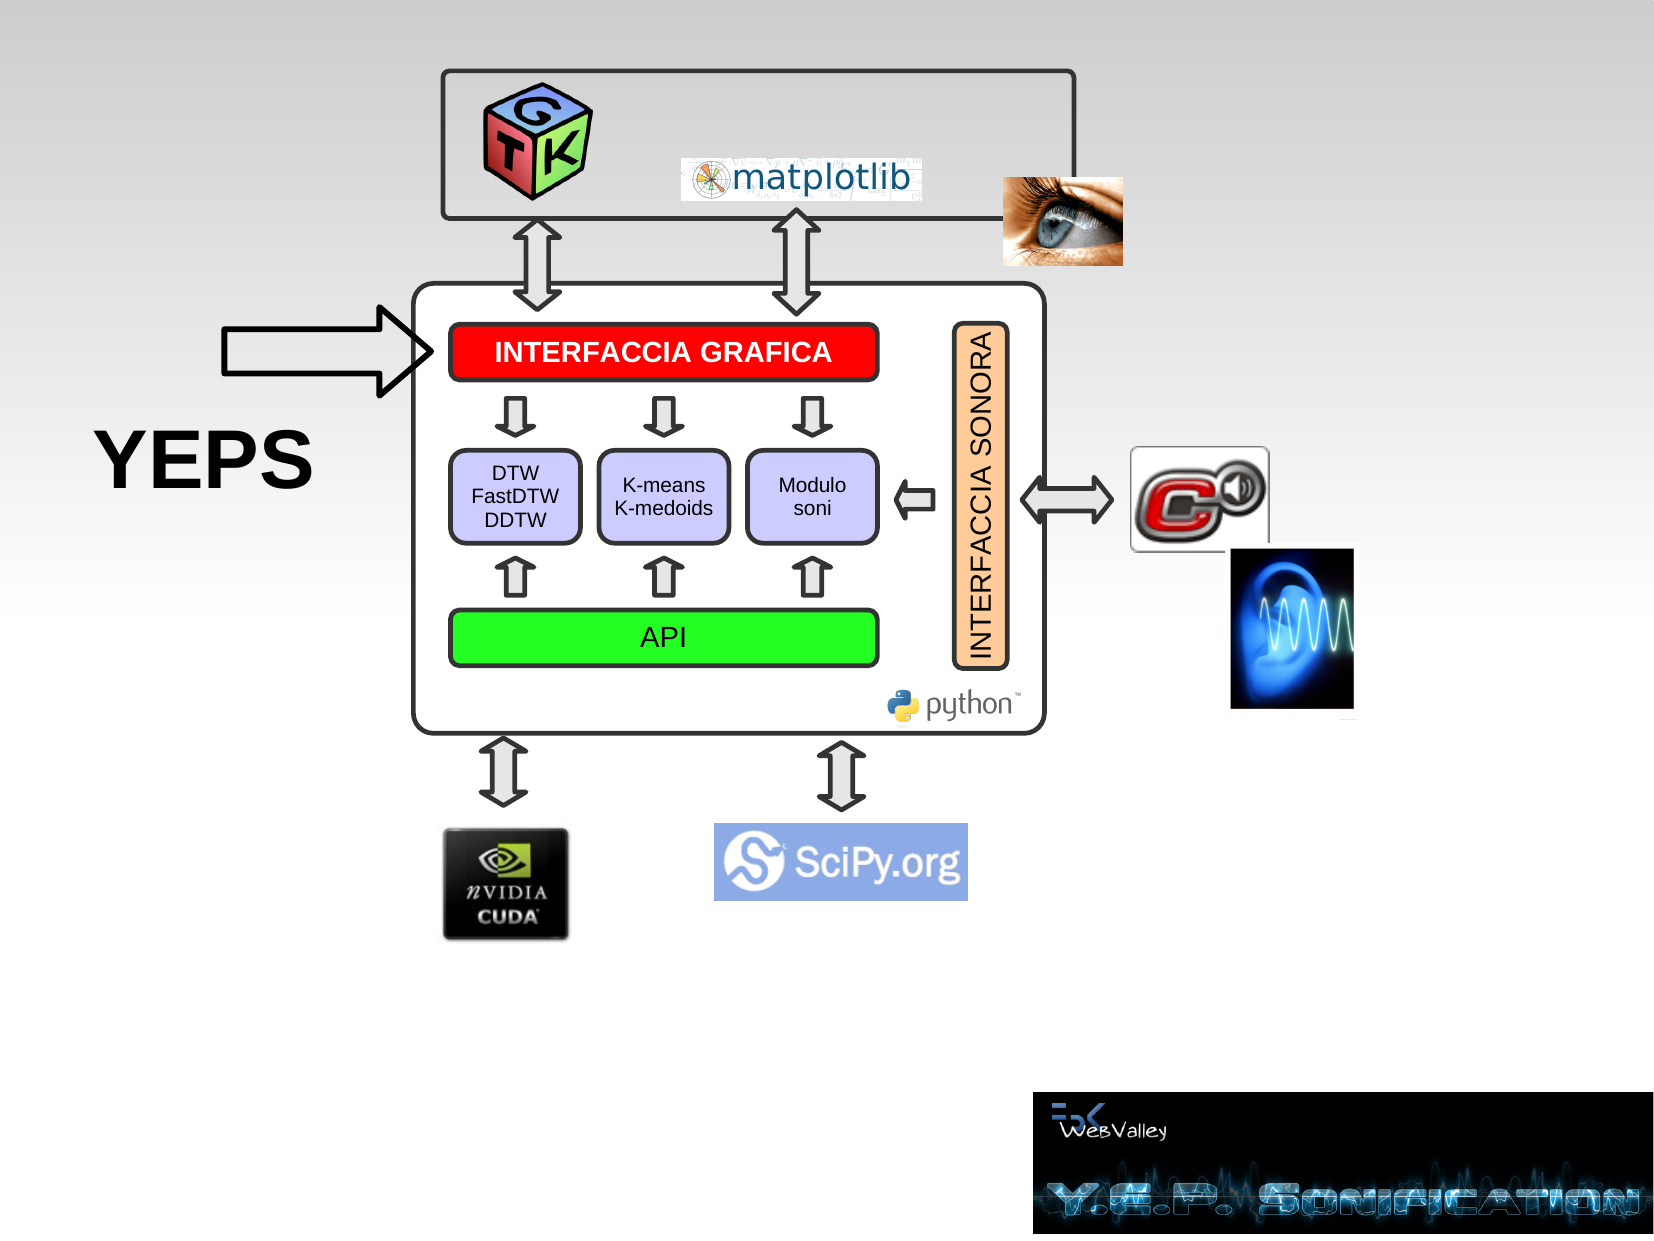

INTERFACCIA GRAFICA
YEPS
DTW
FastDTW
DDTW
K-means
K-medoids
Modulo
soni
INTERFACCIA SONORA
API
45